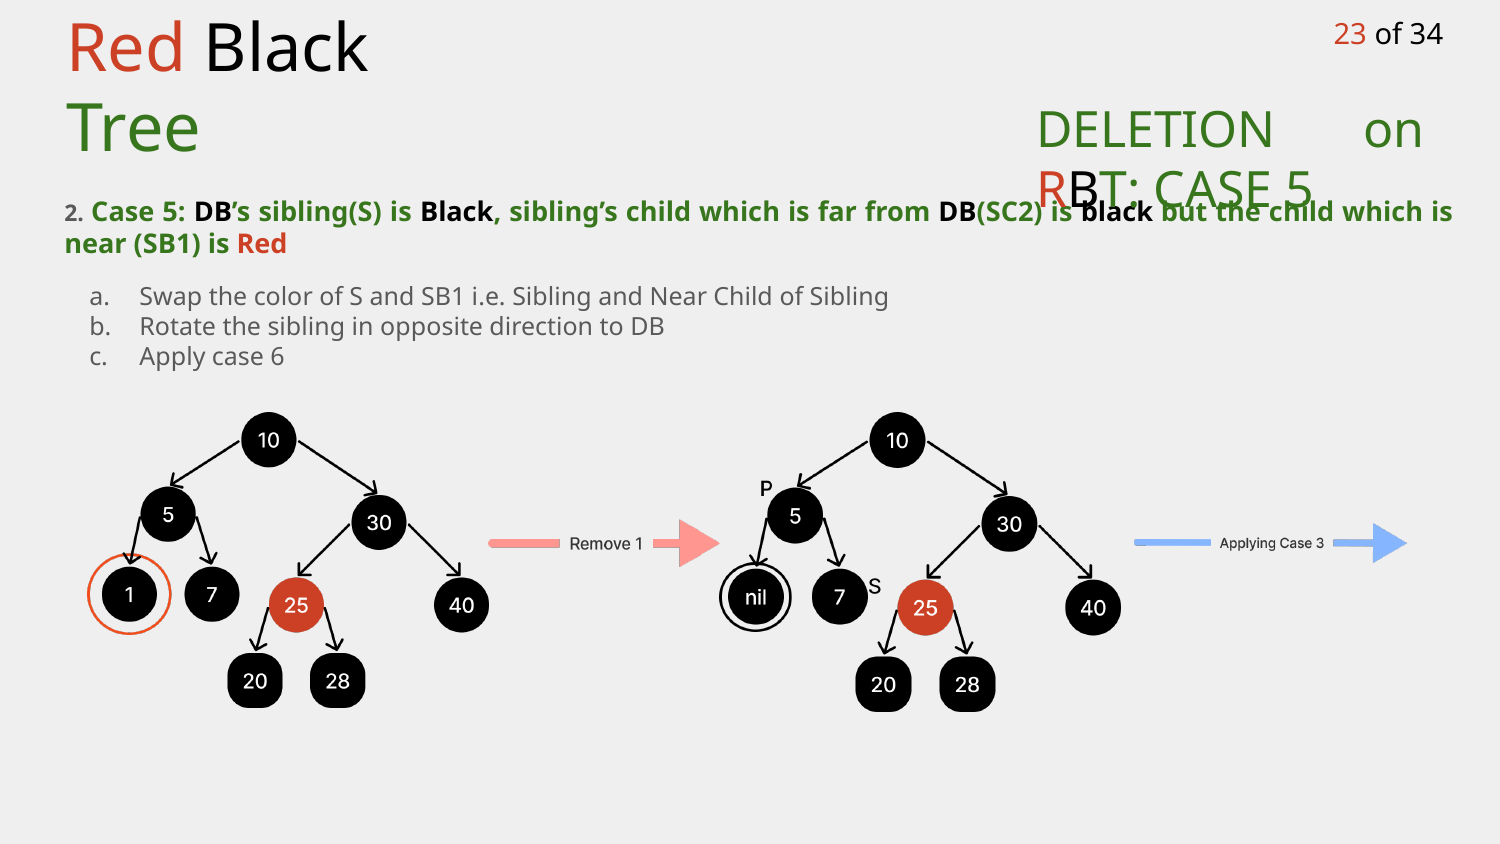

23 of 34
DELETION on RBT: CASE 5
# Red Black Tree
2. Case 5: DB’s sibling(S) is Black, sibling’s child which is far from DB(SC2) is black but the child which is near (SB1) is Red
Swap the color of S and SB1 i.e. Sibling and Near Child of Sibling
Rotate the sibling in opposite direction to DB
Apply case 6